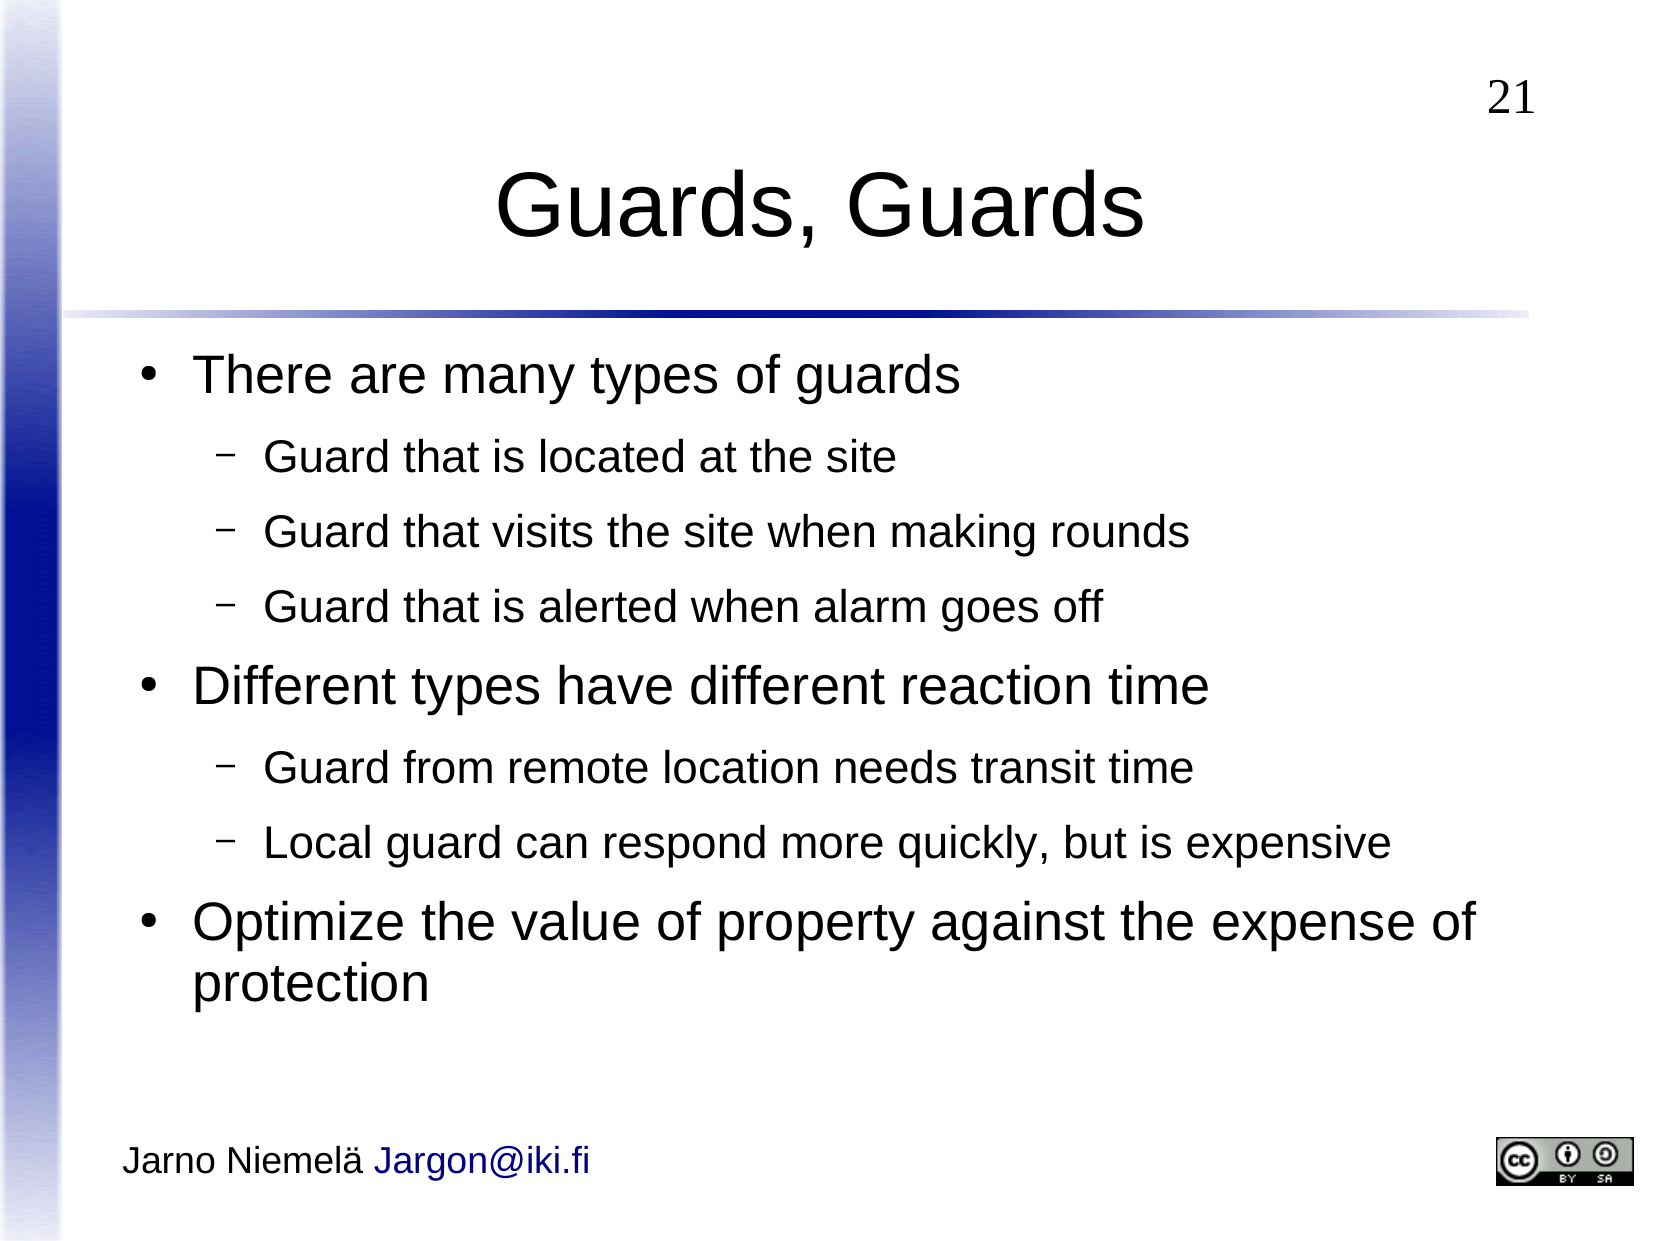

# Guards, Guards
There are many types of guards
Guard that is located at the site
Guard that visits the site when making rounds
Guard that is alerted when alarm goes off
Different types have different reaction time
Guard from remote location needs transit time
Local guard can respond more quickly, but is expensive
Optimize the value of property against the expense of protection